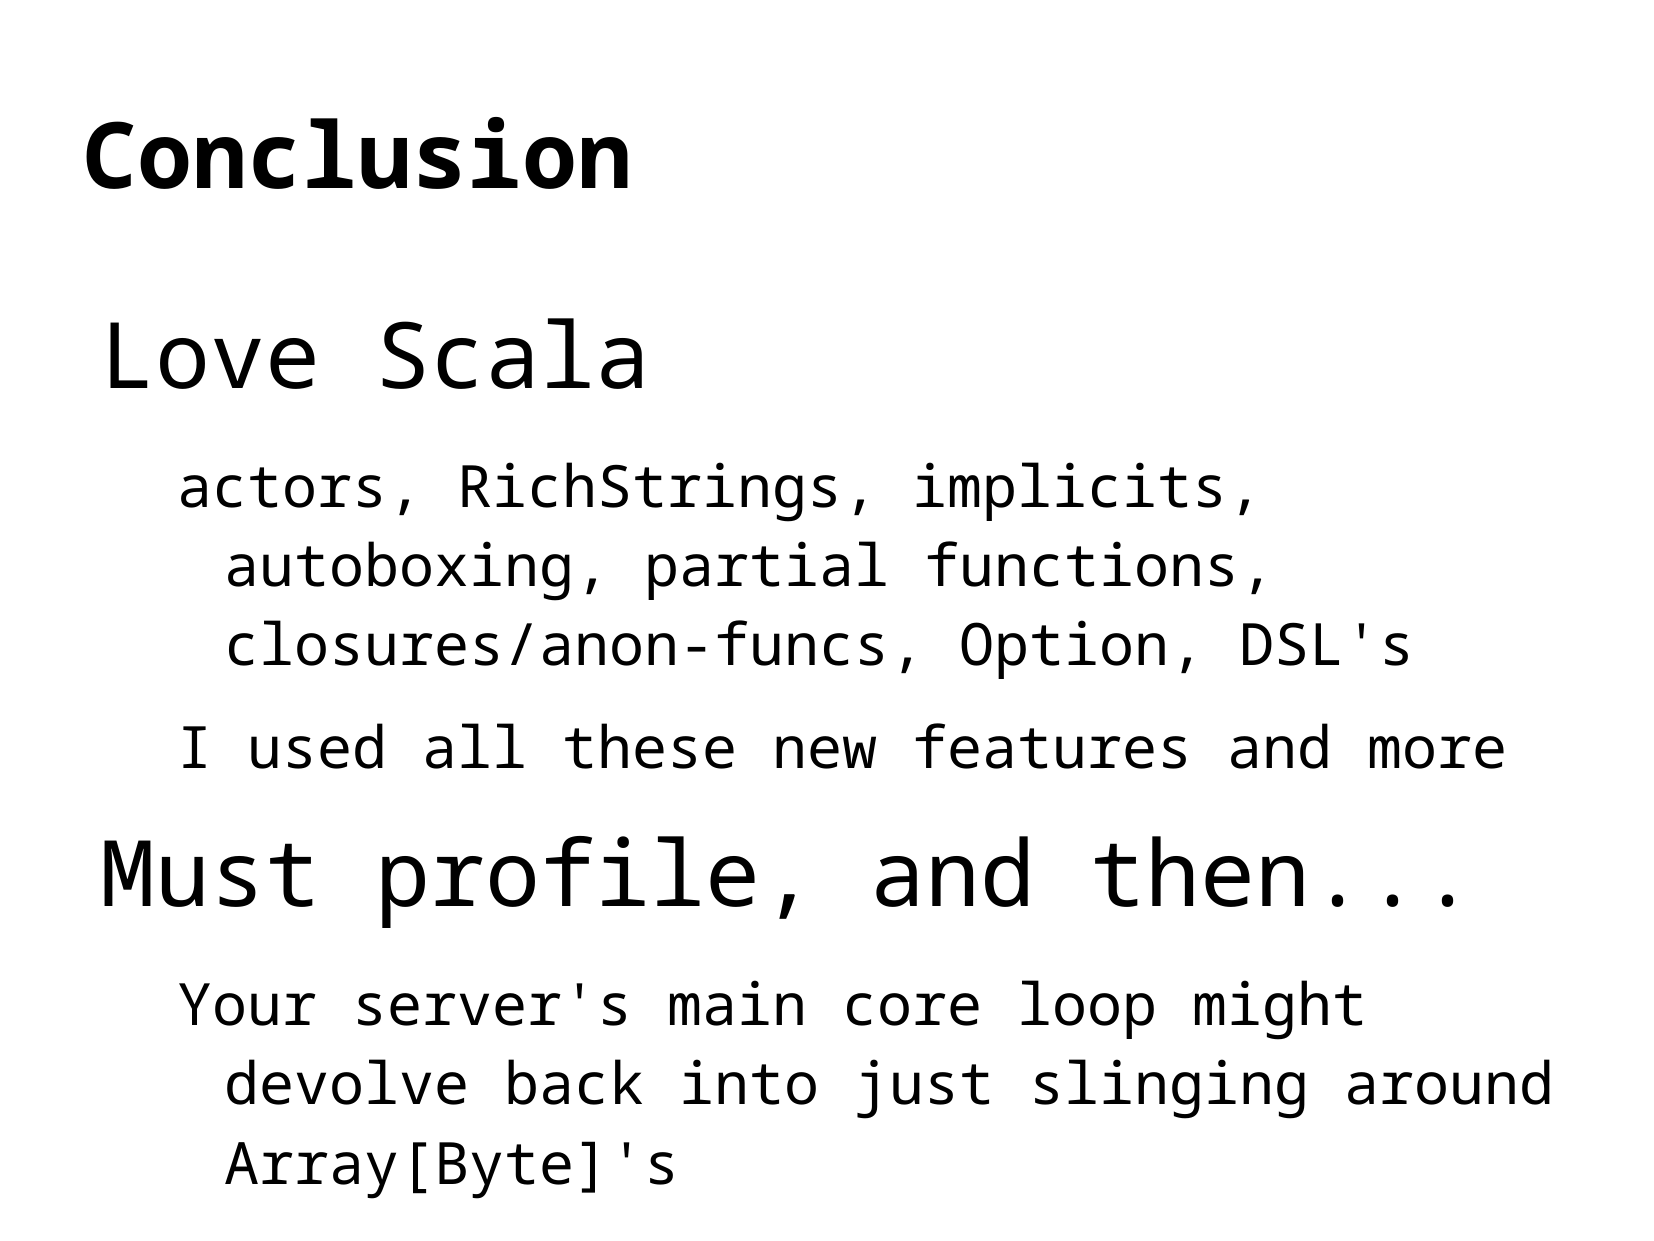

# Conclusion
Love Scala
actors, RichStrings, implicits, autoboxing, partial functions, closures/anon-funcs, Option, DSL's
I used all these new features and more
Must profile, and then...
Your server's main core loop might devolve back into just slinging around Array[Byte]'s